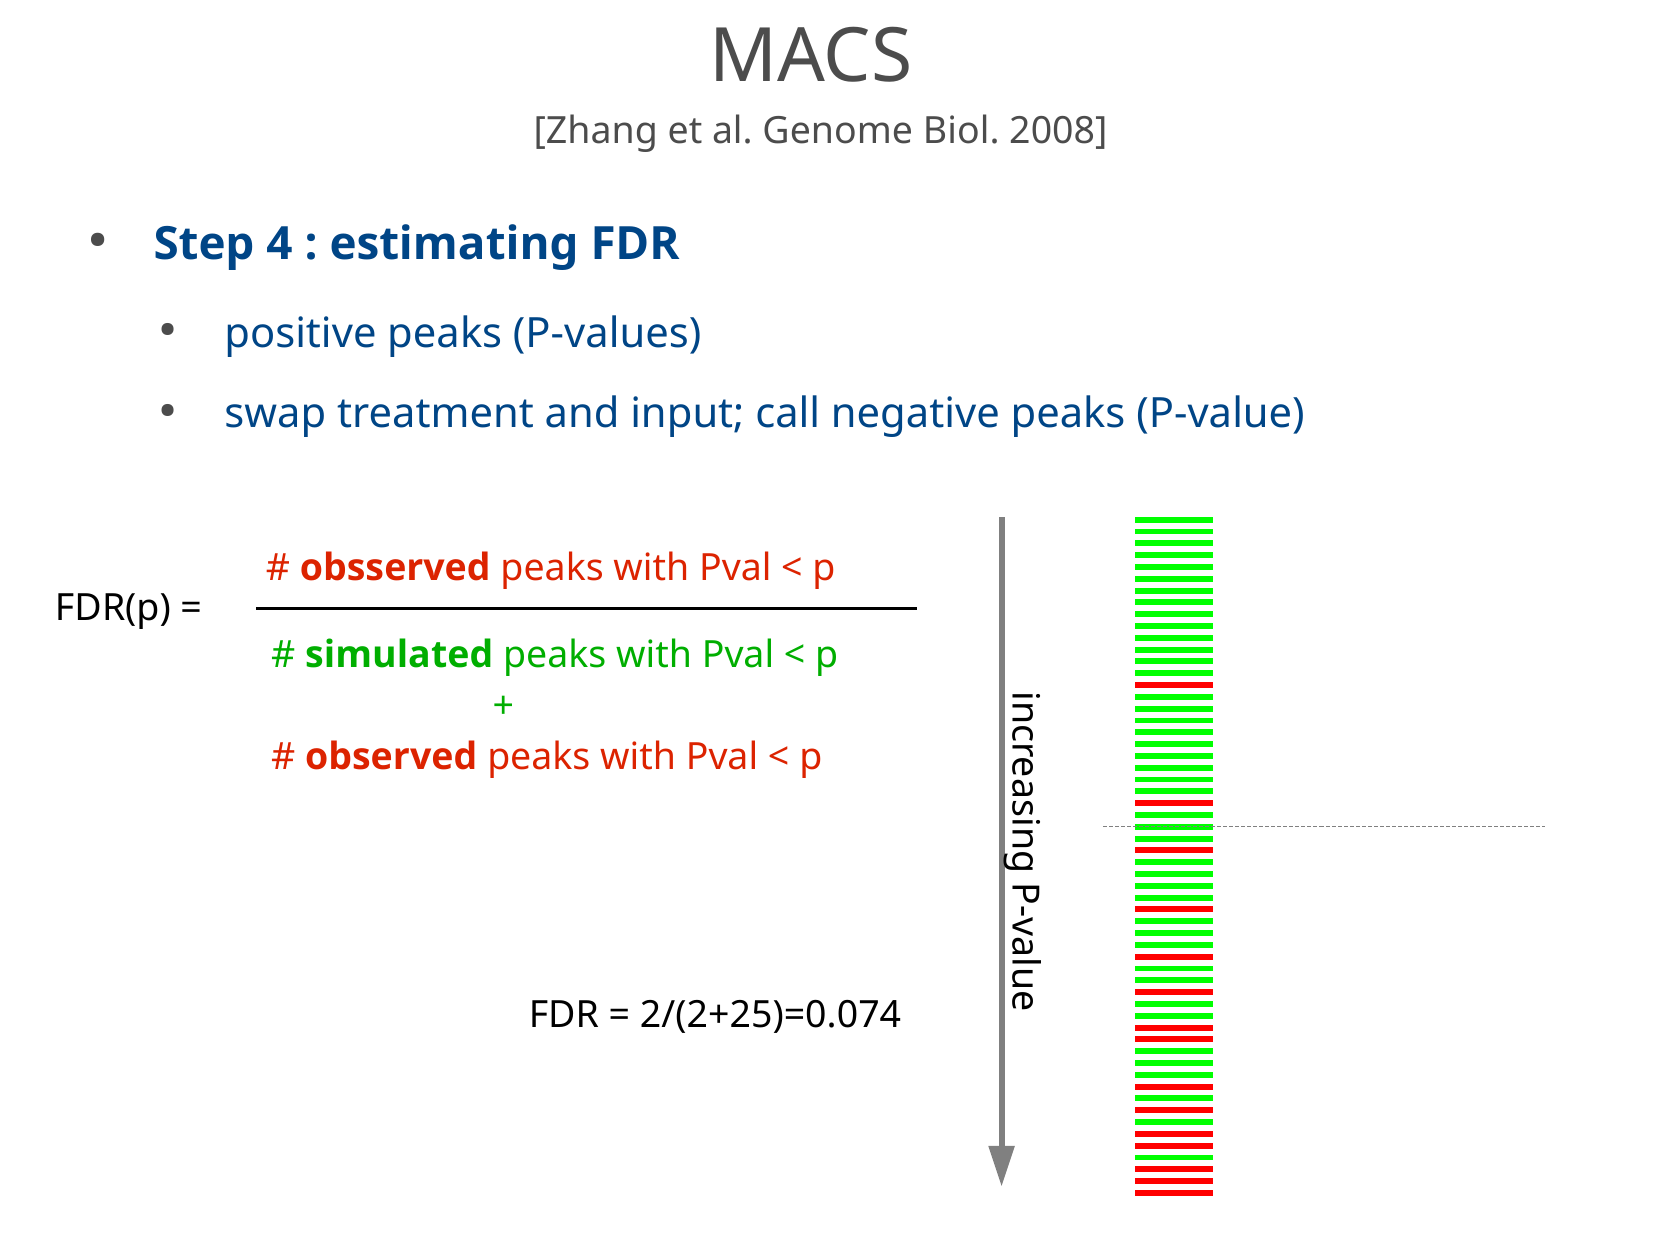

# MACS [Zhang et al. Genome Biol. 2008]
Step 4 : estimating FDR
positive peaks (P-values)
swap treatment and input; call negative peaks (P-value)
increasing P-value
# obsserved peaks with Pval < p
FDR(p) =
# simulated peaks with Pval < p
			+
# observed peaks with Pval < p
FDR = 2/(2+25)=0.074